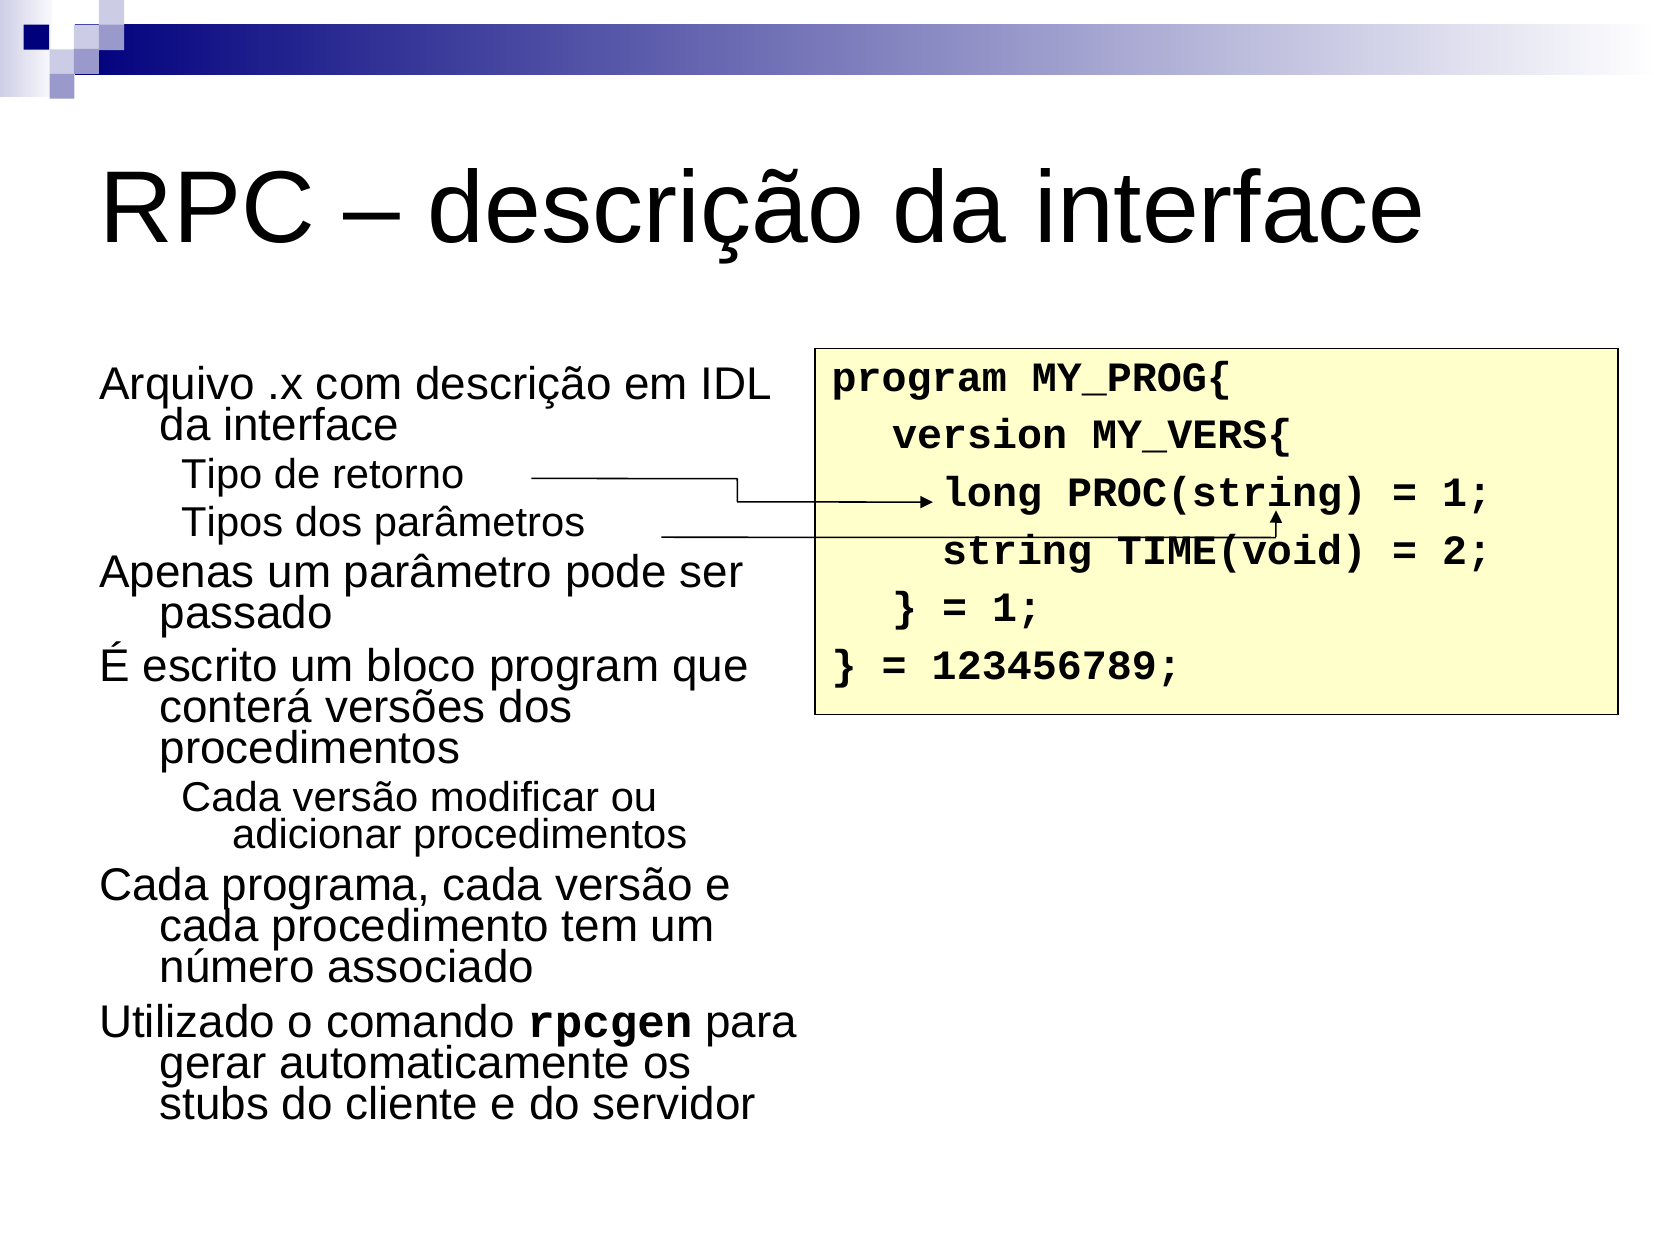

# RPC – descrição da interface
program MY_PROG{
	version MY_VERS{
	 long PROC(string) = 1;
	 string TIME(void) = 2;
	} = 1;
} = 123456789;
Arquivo .x com descrição em IDL da interface
Tipo de retorno
Tipos dos parâmetros
Apenas um parâmetro pode ser passado
É escrito um bloco program que conterá versões dos procedimentos
Cada versão modificar ou adicionar procedimentos
Cada programa, cada versão e cada procedimento tem um número associado
Utilizado o comando rpcgen para gerar automaticamente os stubs do cliente e do servidor